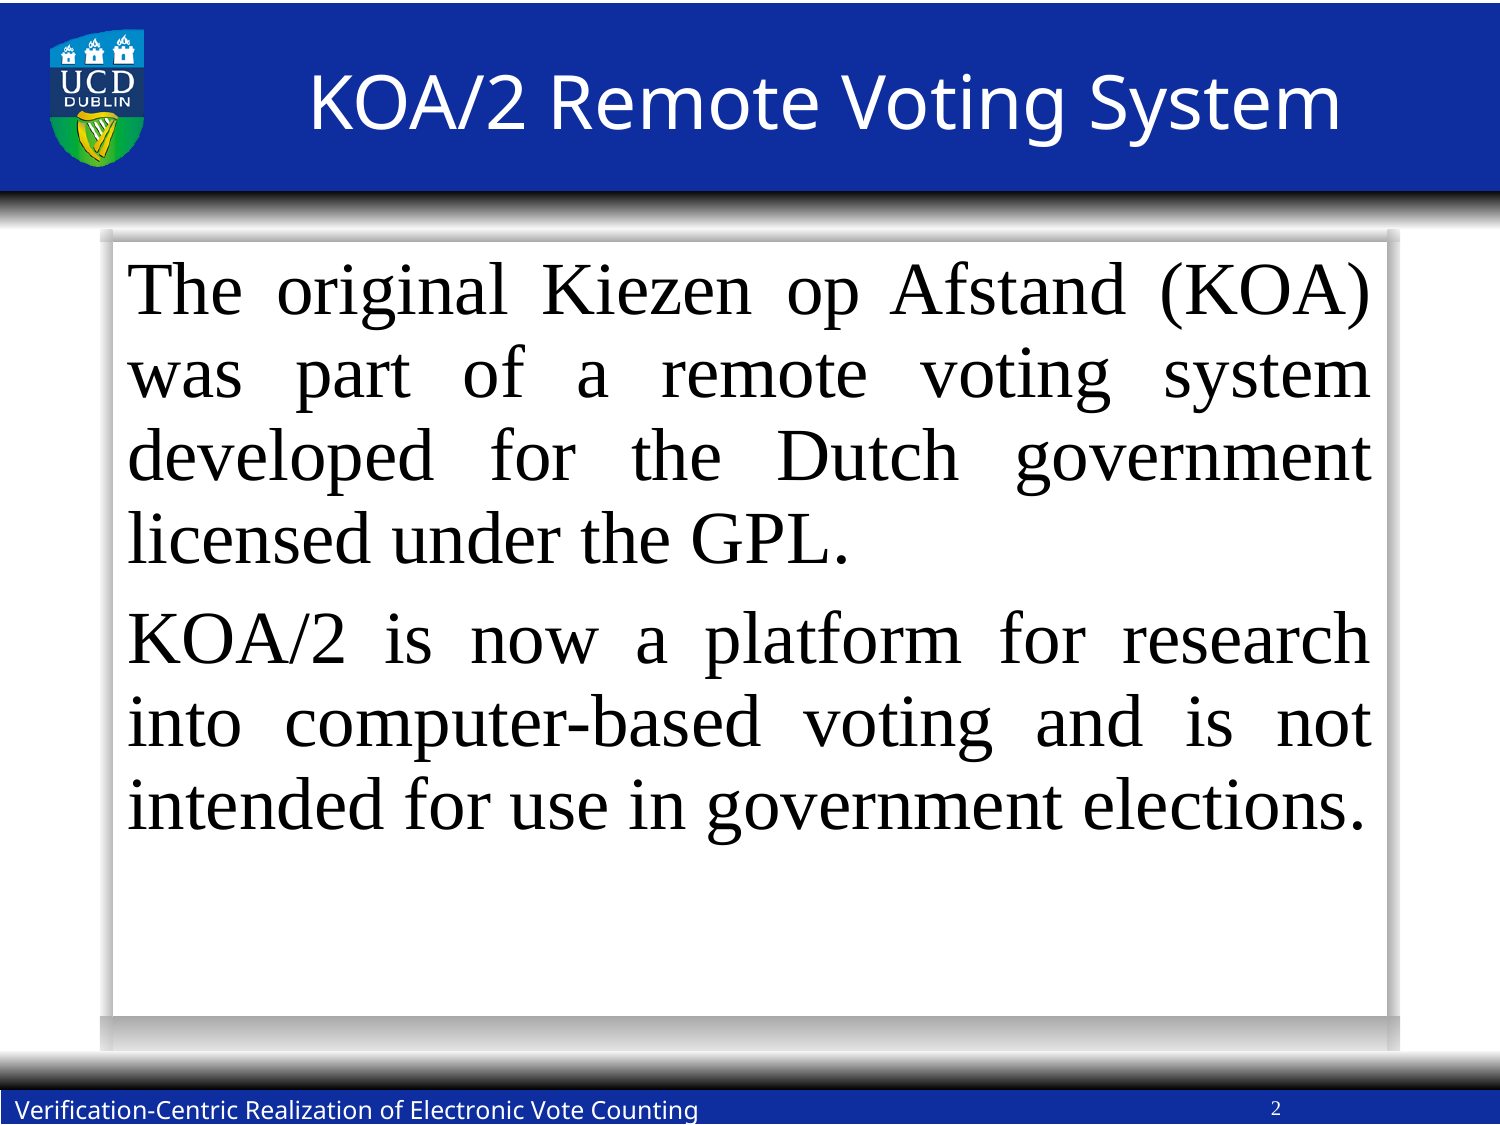

# KOA/2 Remote Voting System
The original Kiezen op Afstand (KOA) was part of a remote voting system developed for the Dutch government licensed under the GPL.
KOA/2 is now a platform for research into computer-based voting and is not intended for use in government elections.
2